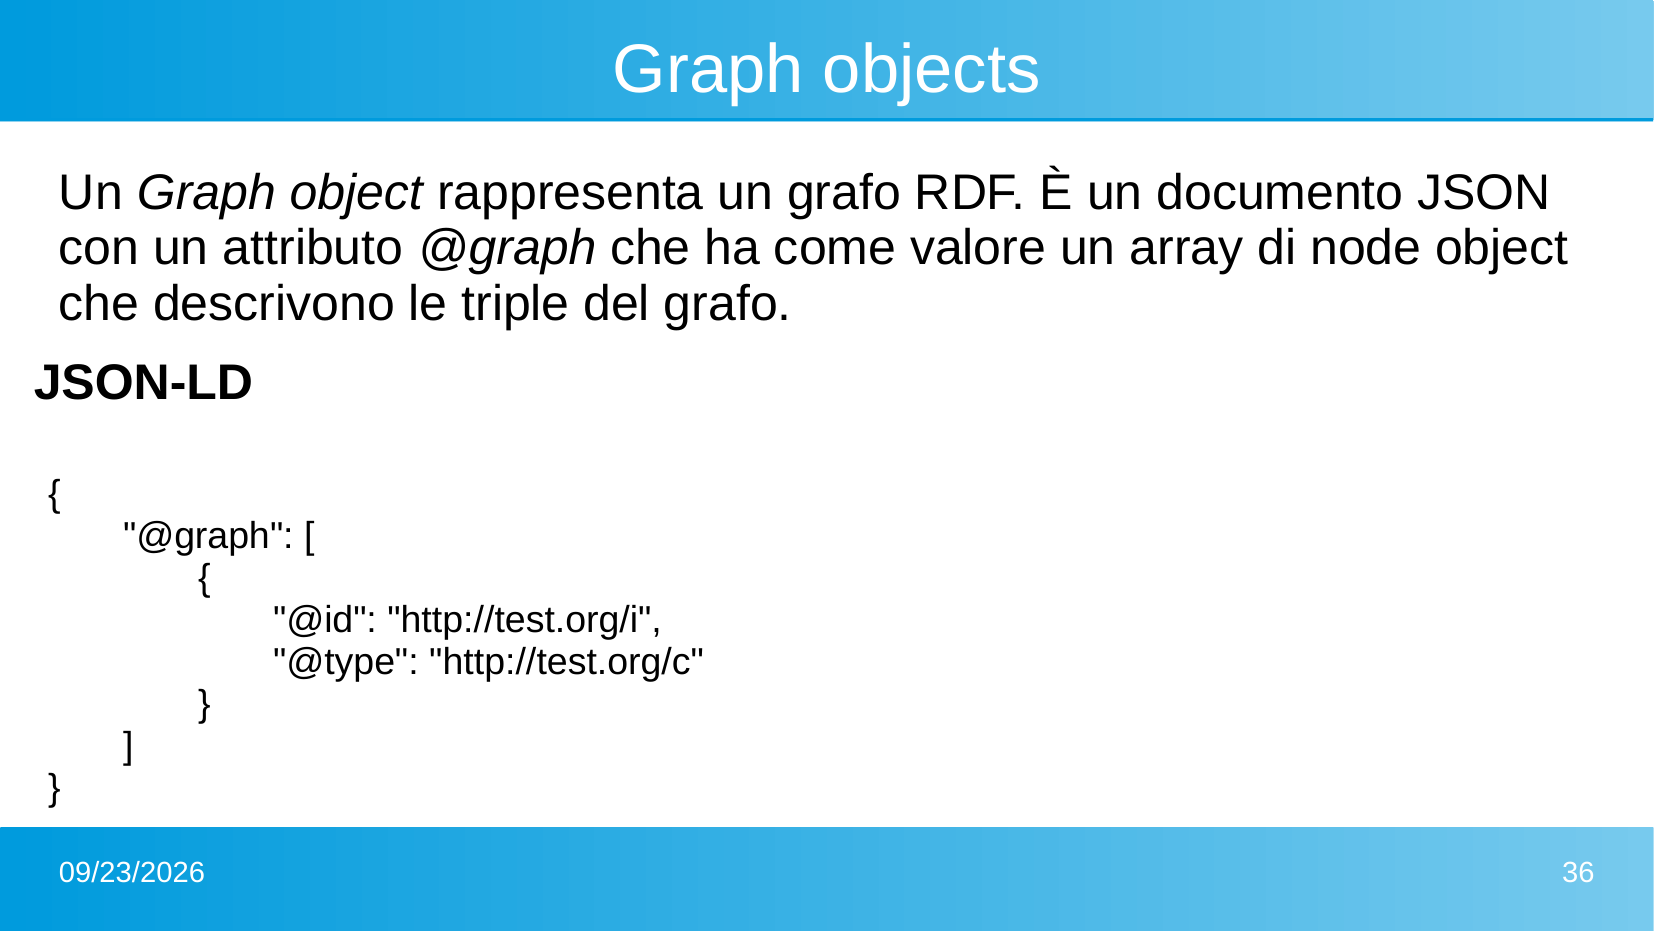

# Graph objects
Un Graph object rappresenta un grafo RDF. È un documento JSON con un attributo @graph che ha come valore un array di node object che descrivono le triple del grafo.
JSON-LD
{
	"@graph": [
		{
 			"@id": "http://test.org/i",
 			"@type": "http://test.org/c"
		}
	]
}
36